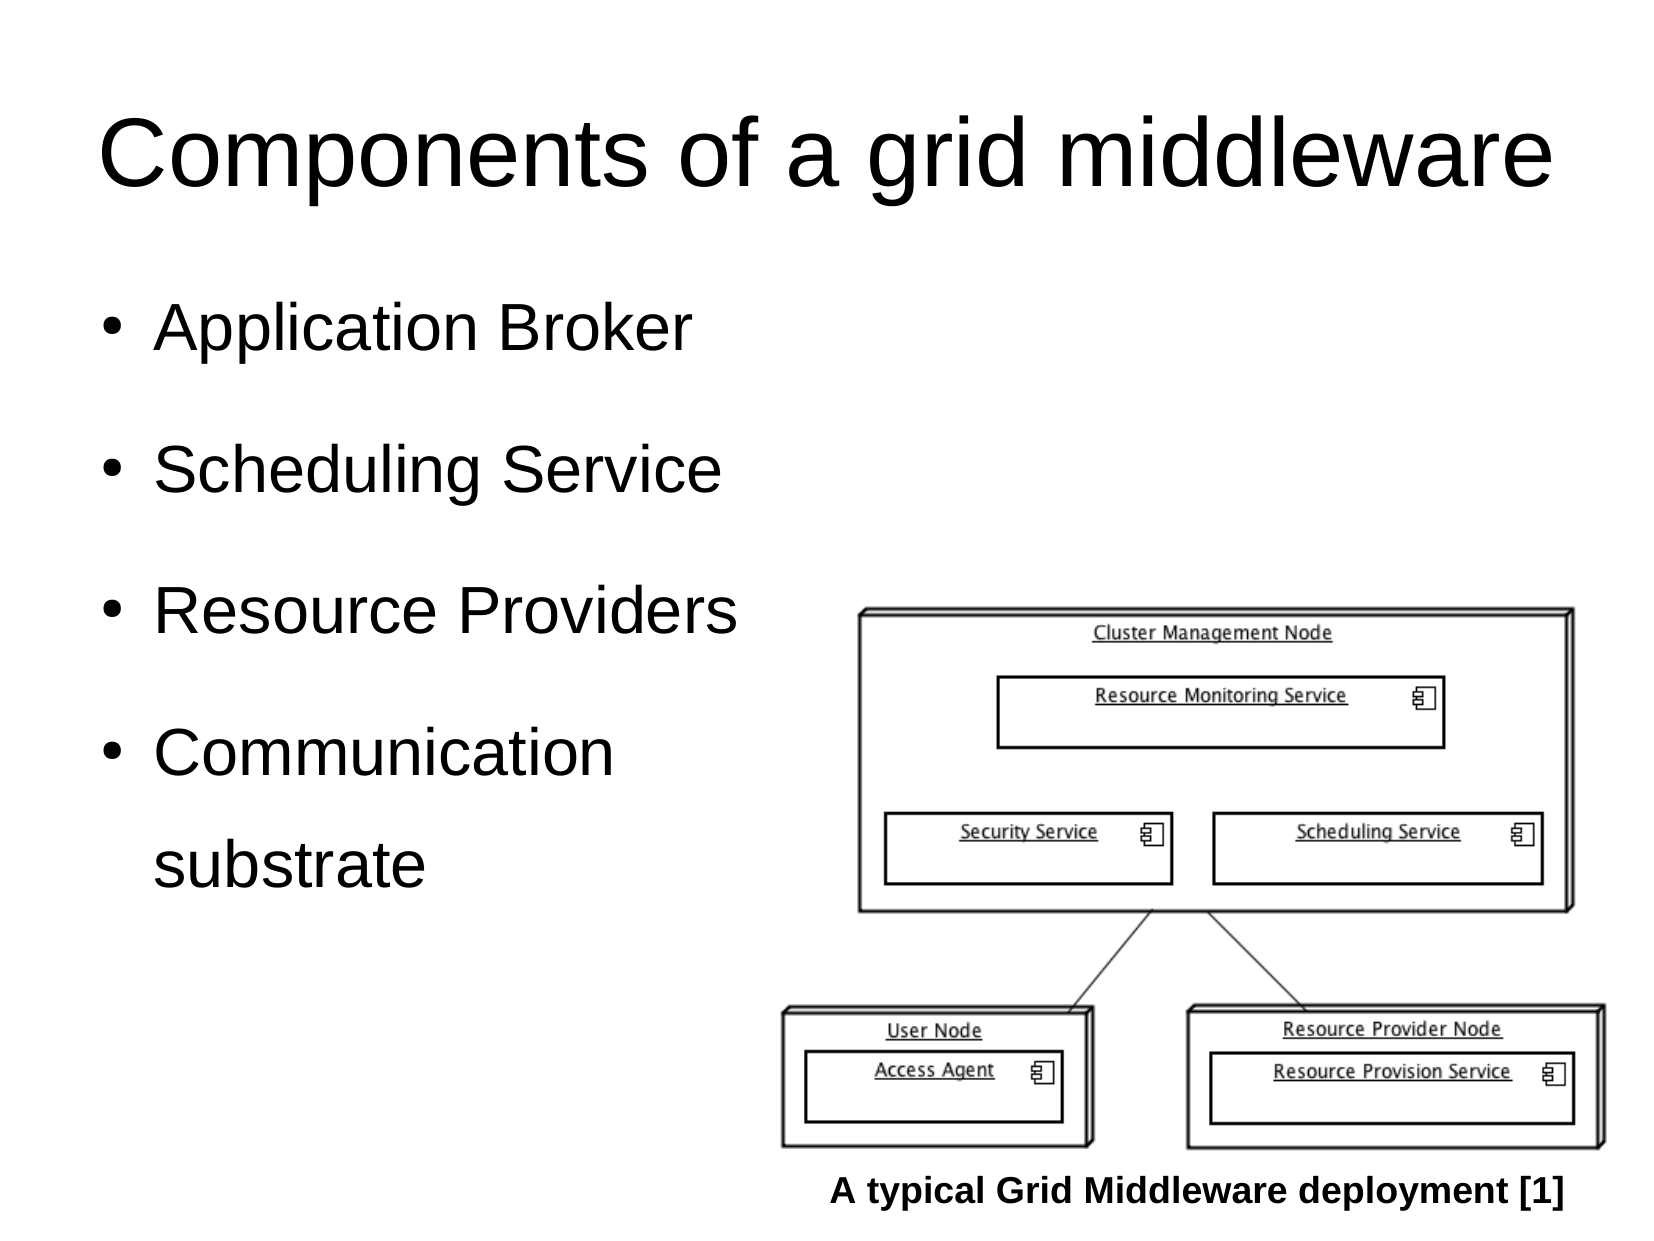

# Components of a grid middleware
Application Broker
Scheduling Service
Resource Providers
Communication substrate
A typical Grid Middleware deployment [1]